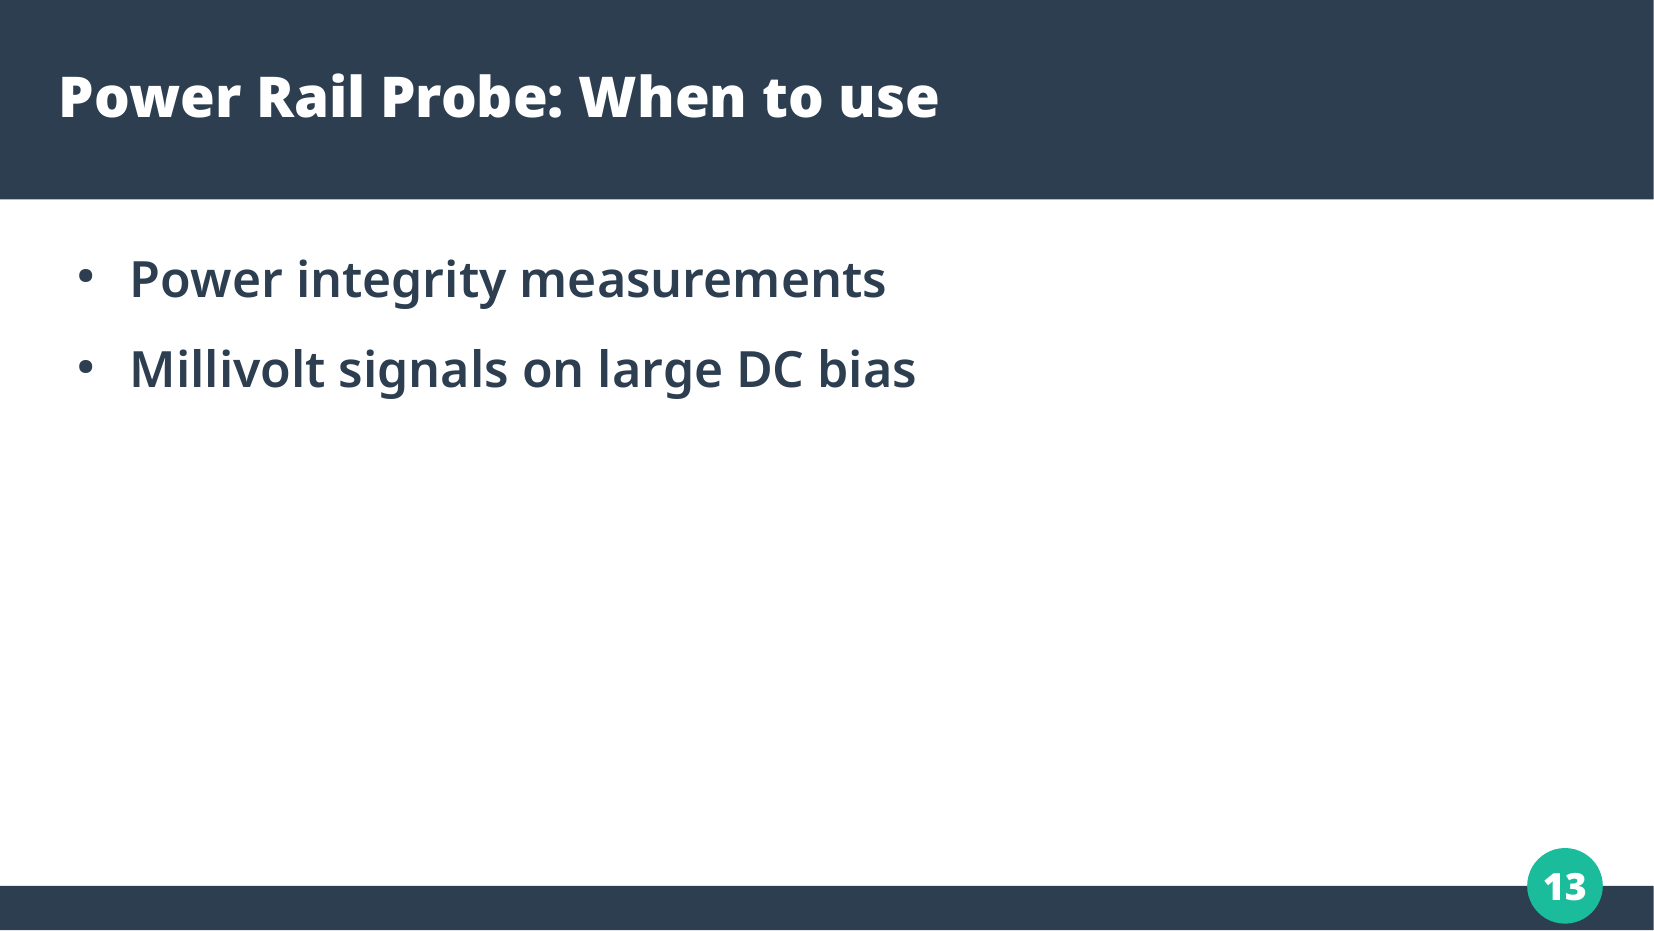

# Power Rail Probe: When to use
Power integrity measurements
Millivolt signals on large DC bias